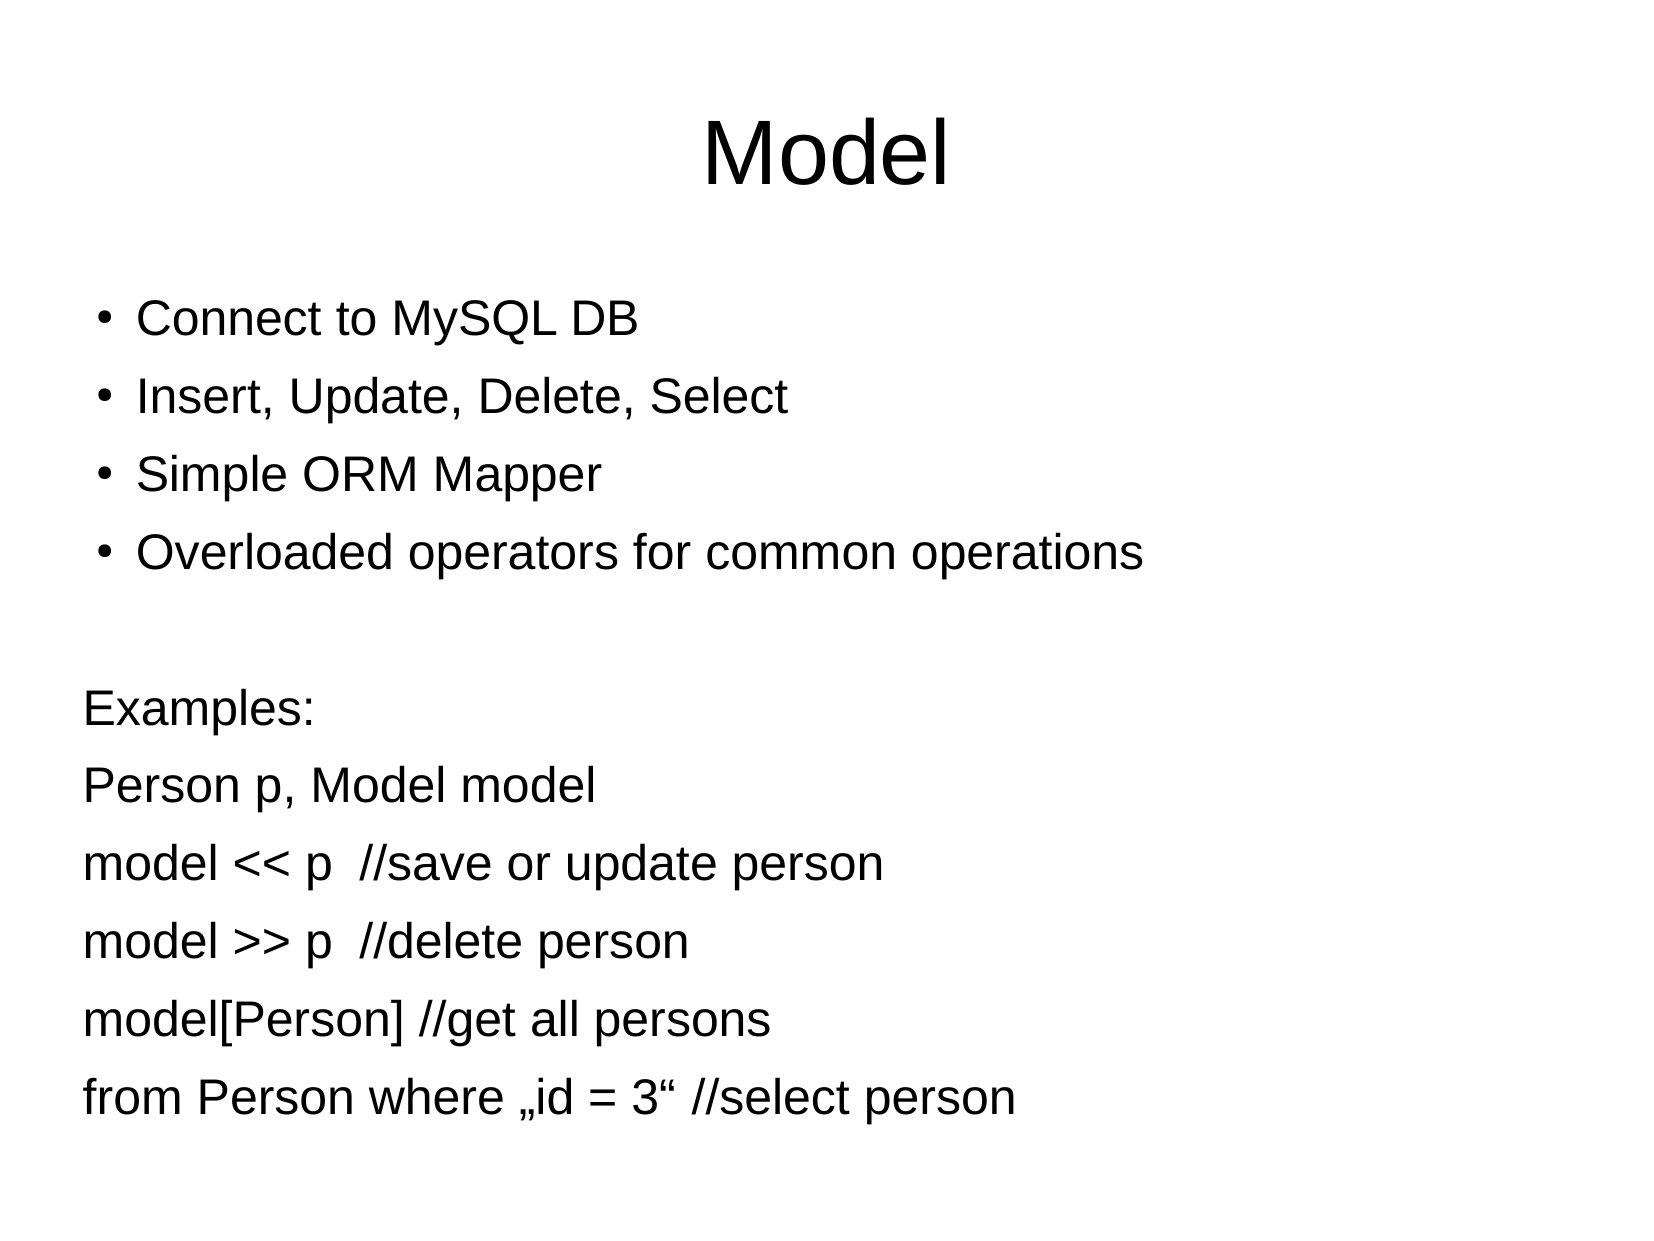

# Model
Connect to MySQL DB
Insert, Update, Delete, Select
Simple ORM Mapper
Overloaded operators for common operations
Examples:
Person p, Model model
model << p 				//save or update person
model >> p 	//delete person
model[Person] //get all persons
from Person where „id = 3“ 									//select person